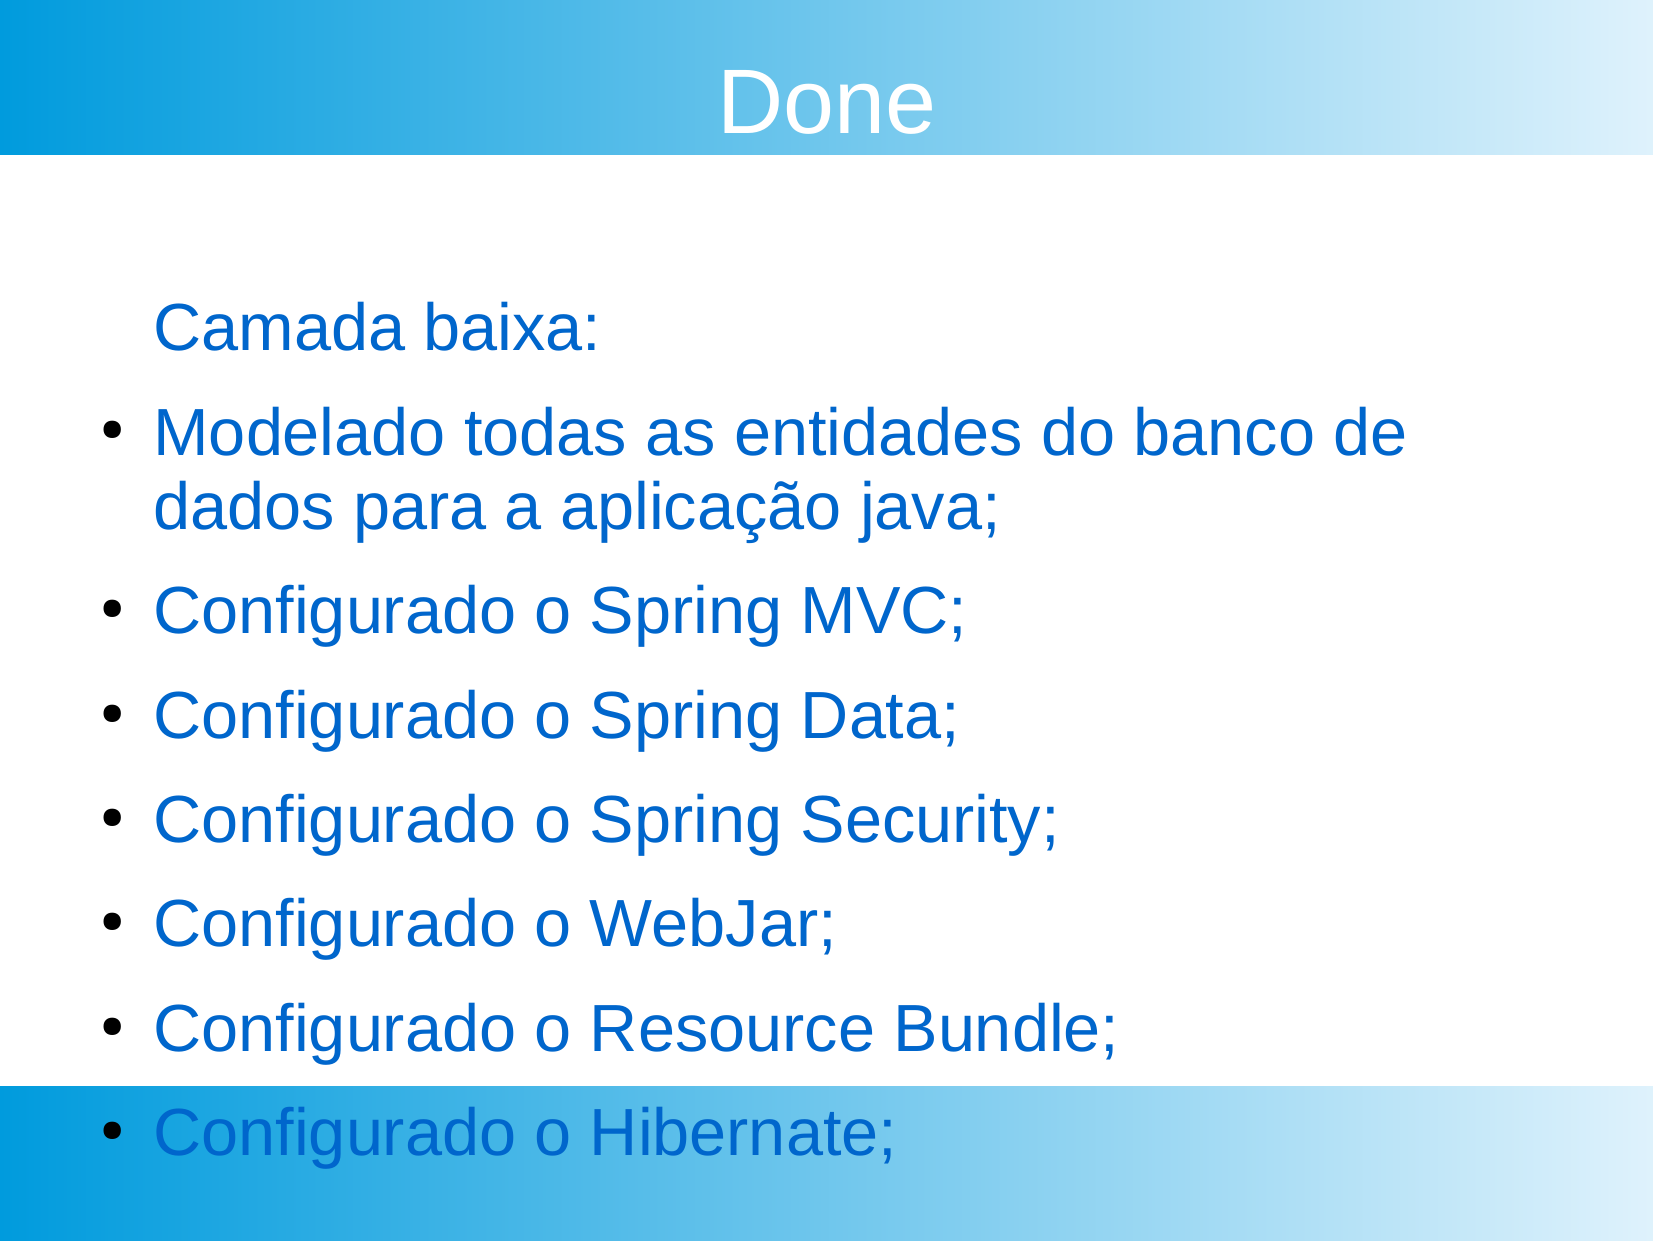

# Done
Camada baixa:
Modelado todas as entidades do banco de dados para a aplicação java;
Configurado o Spring MVC;
Configurado o Spring Data;
Configurado o Spring Security;
Configurado o WebJar;
Configurado o Resource Bundle;
Configurado o Hibernate;